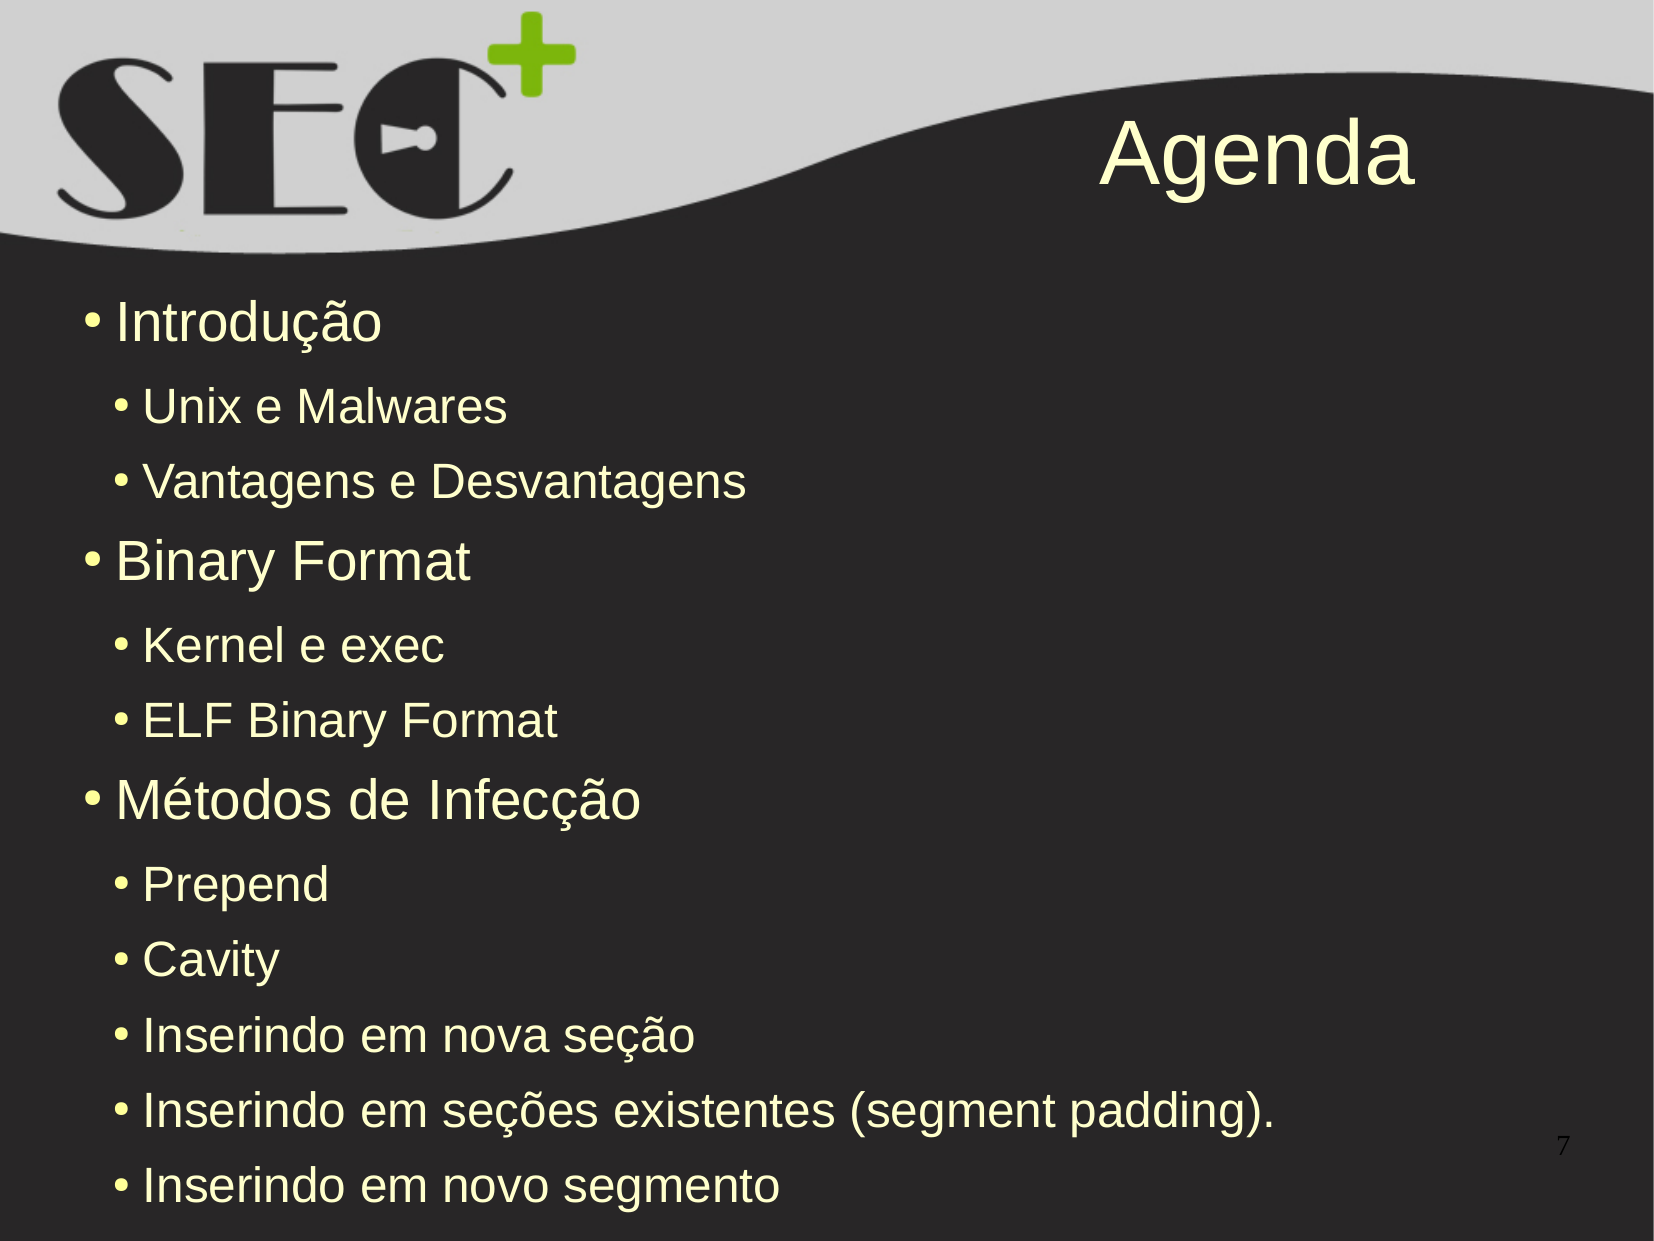

# Agenda
 Introdução
Unix e Malwares
Vantagens e Desvantagens
 Binary Format
Kernel e exec
ELF Binary Format
 Métodos de Infecção
Prepend
Cavity
Inserindo em nova seção
Inserindo em seções existentes (segment padding).
Inserindo em novo segmento
7